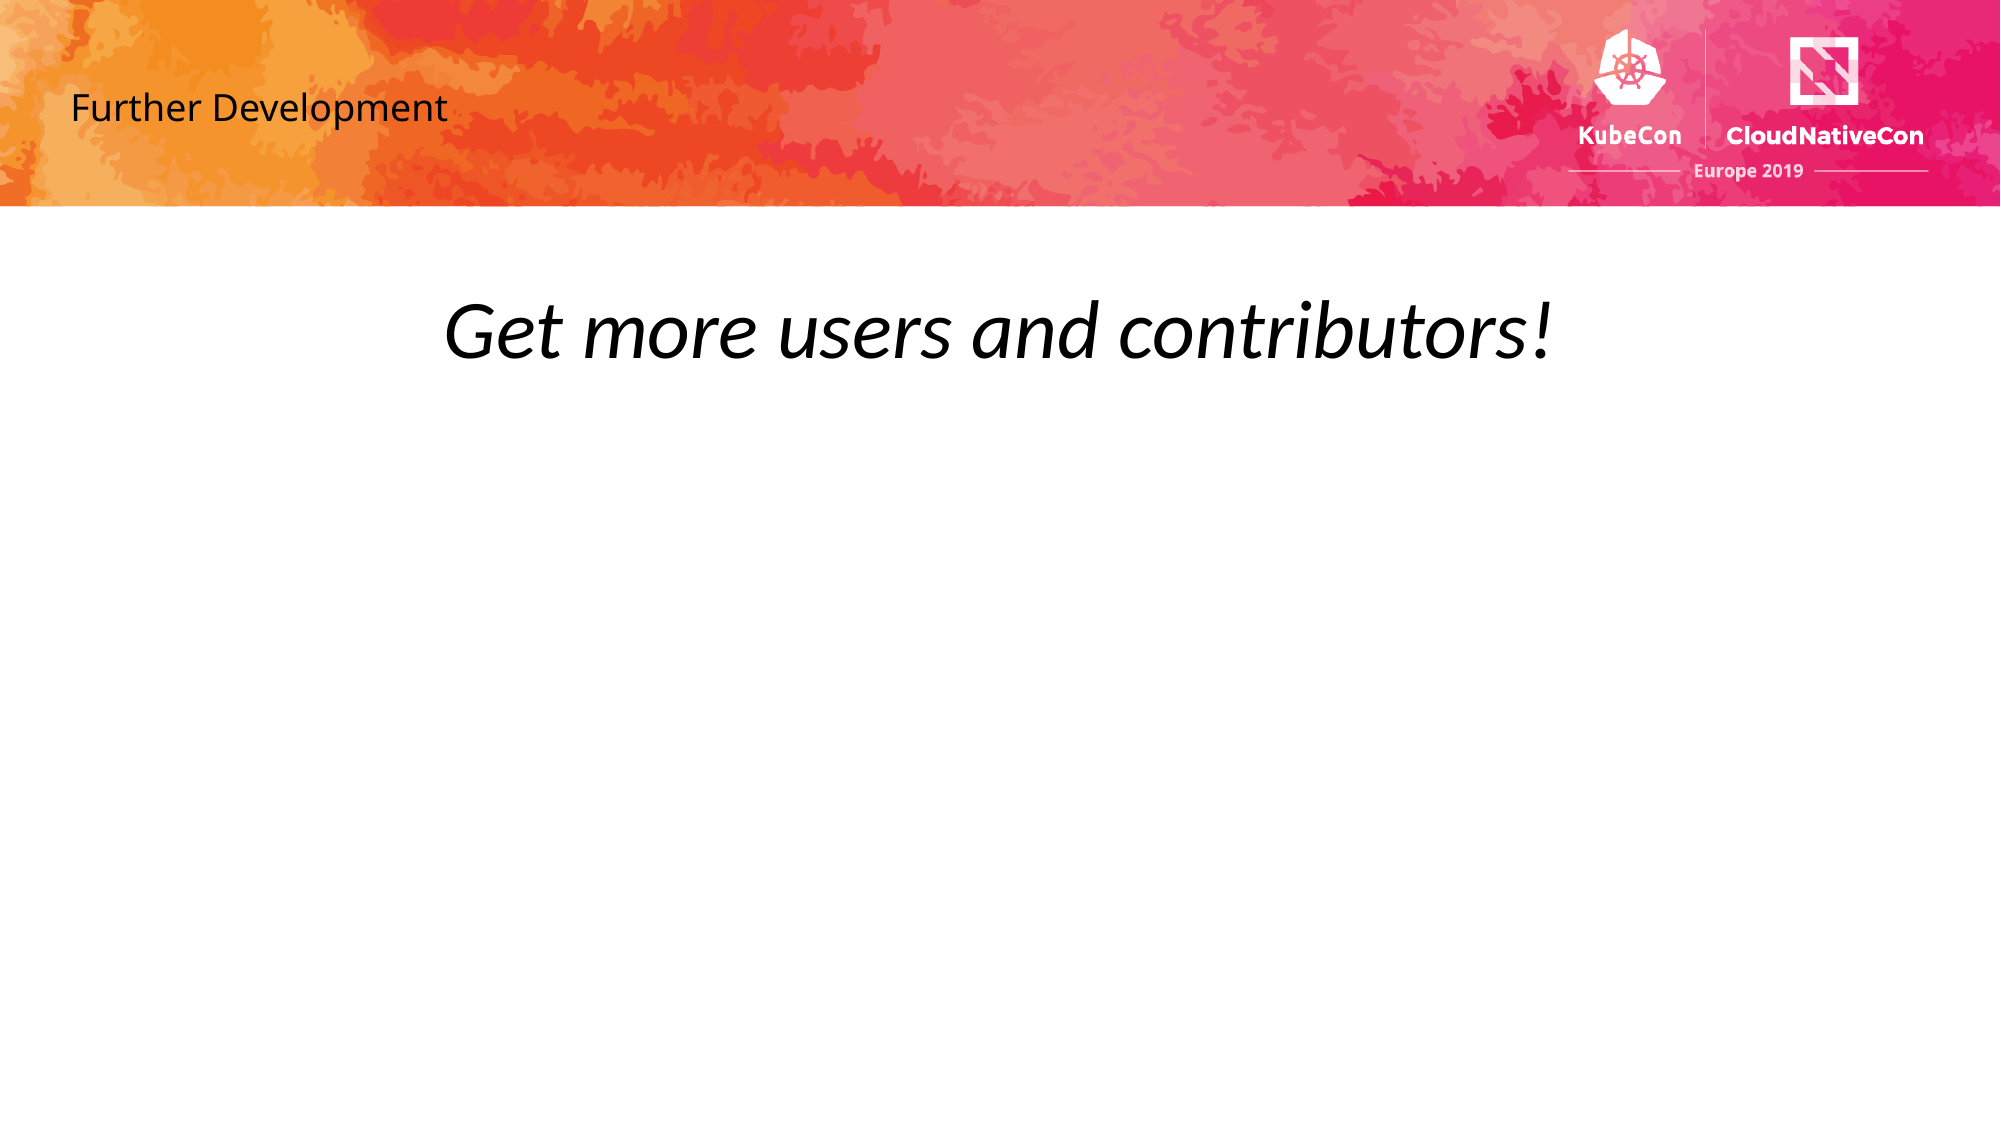

# Further Development
Get more users and contributors!